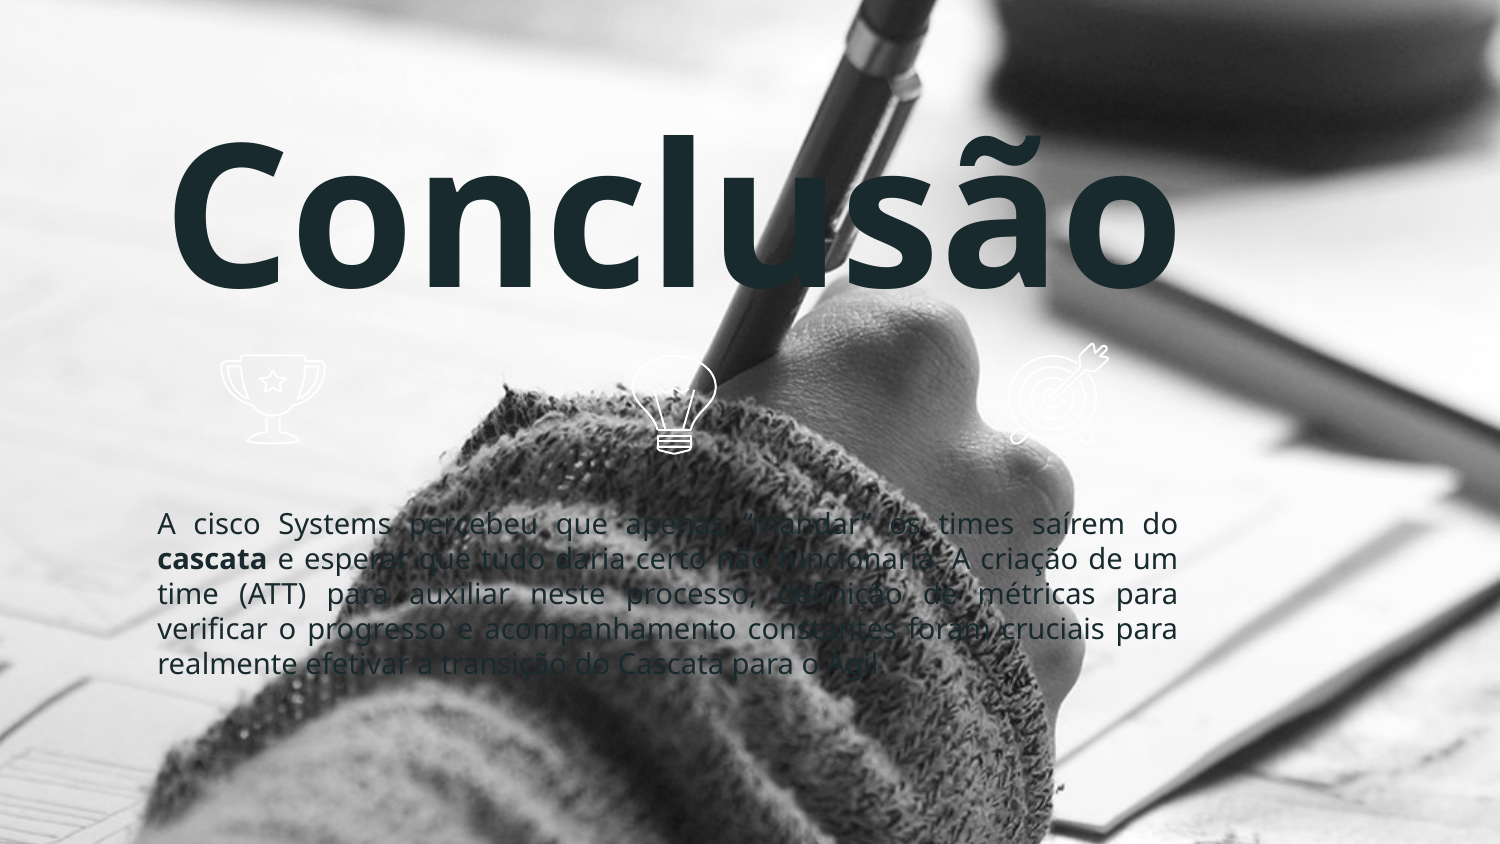

# Conclusão
A cisco Systems percebeu que apenas “mandar” os times saírem do cascata e esperar que tudo daria certo não funcionaria. A criação de um time (ATT) para auxiliar neste processo, definição de métricas para verificar o progresso e acompanhamento constantes foram cruciais para realmente efetivar a transição do Cascata para o Ágil.